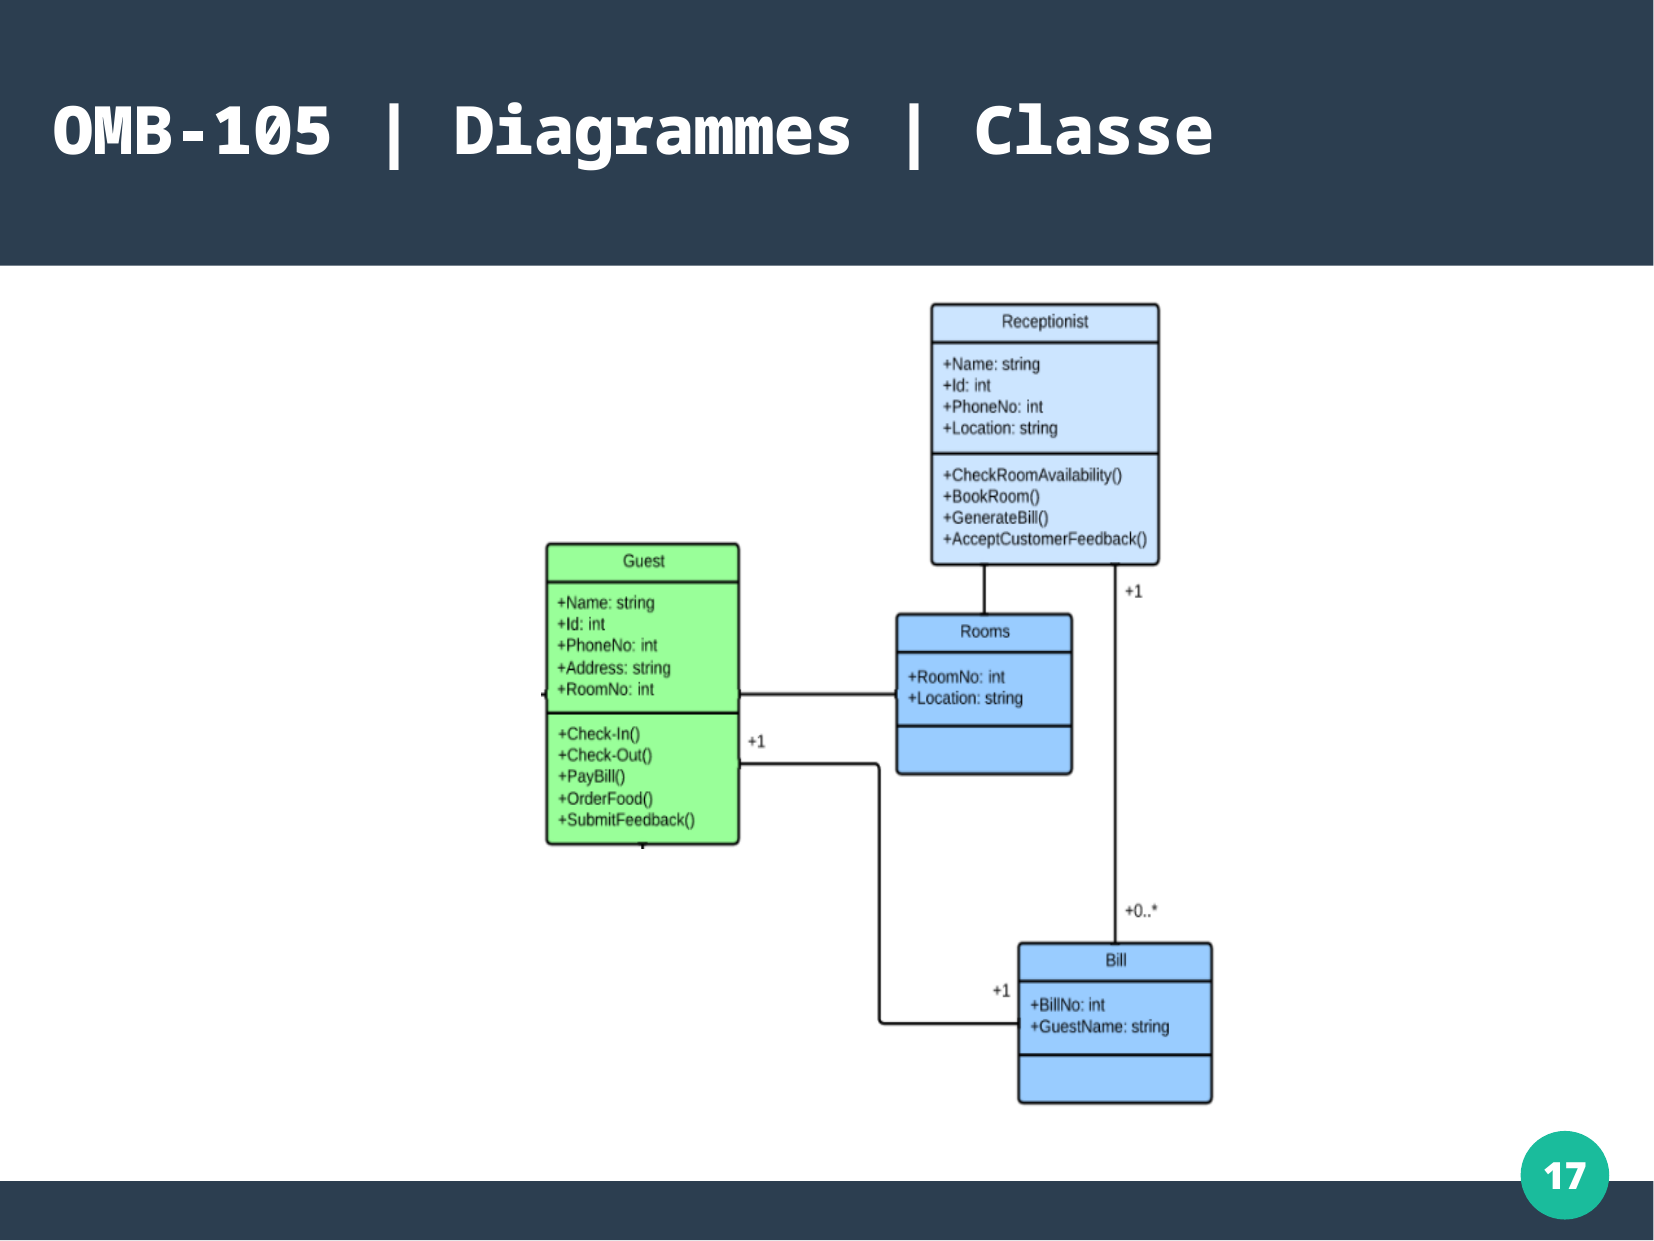

# OMB-105 | Diagrammes | Classe
17